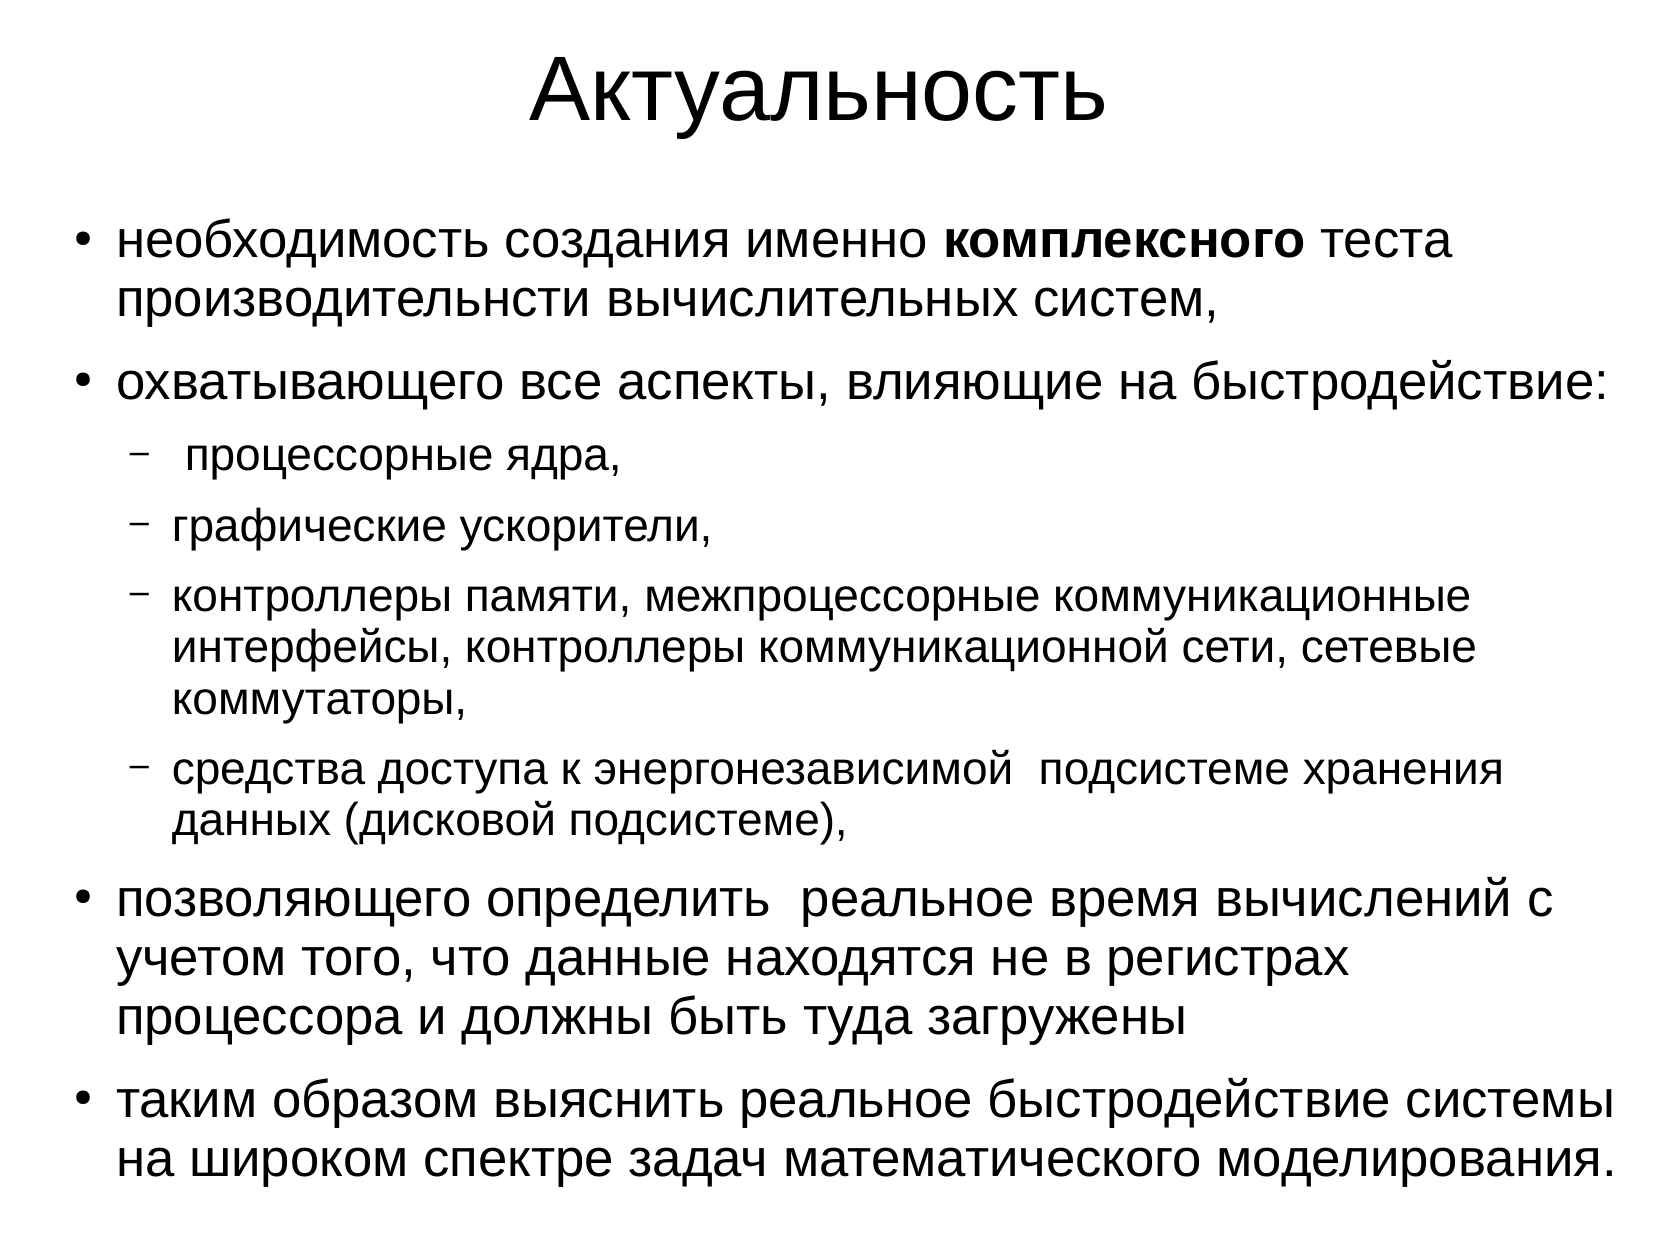

# Актуальность
необходимость создания именно комплексного теста производительнсти вычислительных систем,
охватывающего все аспекты, влияющие на быстродействие:
 процессорные ядра,
графические ускорители,
контроллеры памяти, межпроцессорные коммуникационные интерфейсы, контроллеры коммуникационной сети, сетевые коммутаторы,
средства доступа к энергонезависимой подсистеме хранения данных (дисковой подсистеме),
позволяющего определить реальное время вычислений с учетом того, что данные находятся не в регистрах процессора и должны быть туда загружены
таким образом выяснить реальное быстродействие системы на широком спектре задач математического моделирования.